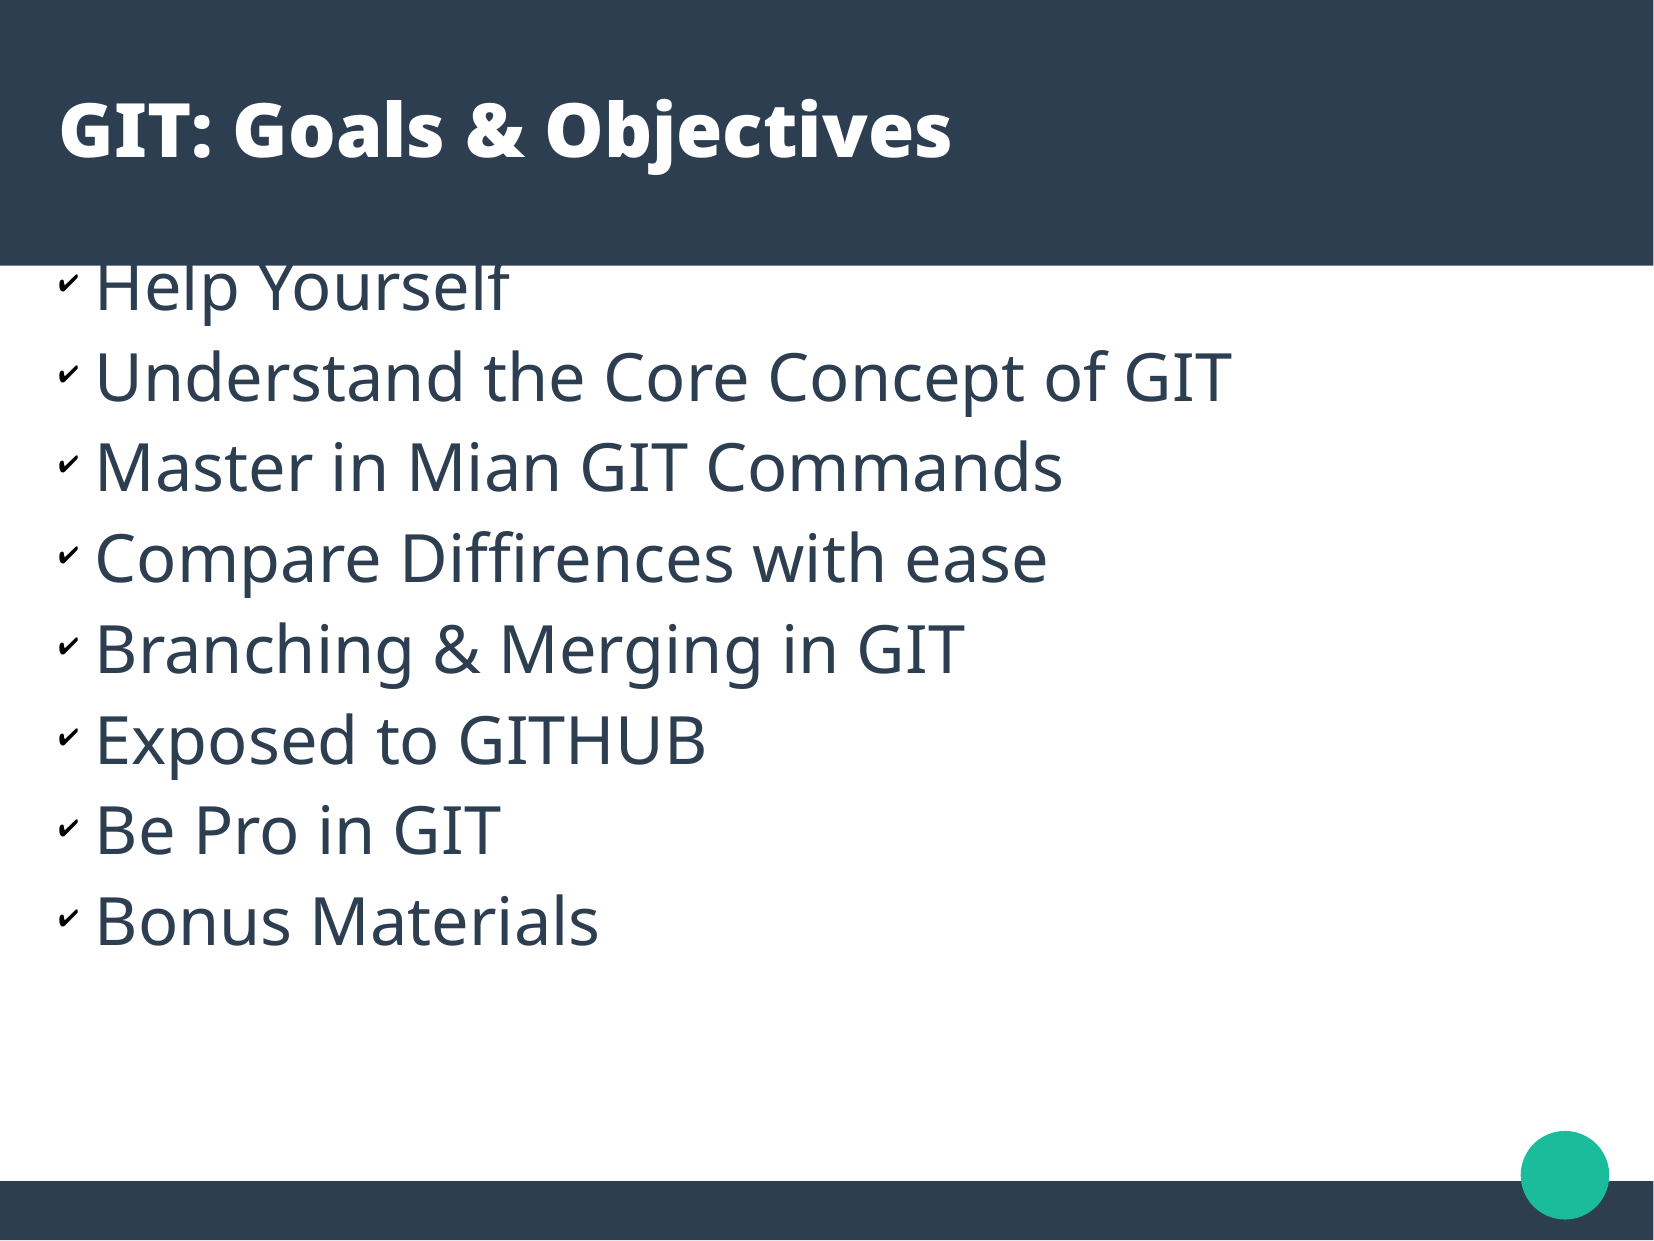

# GIT: Goals & Objectives
Help Yourself
Understand the Core Concept of GIT
Master in Mian GIT Commands
Compare Diffirences with ease
Branching & Merging in GIT
Exposed to GITHUB
Be Pro in GIT
Bonus Materials